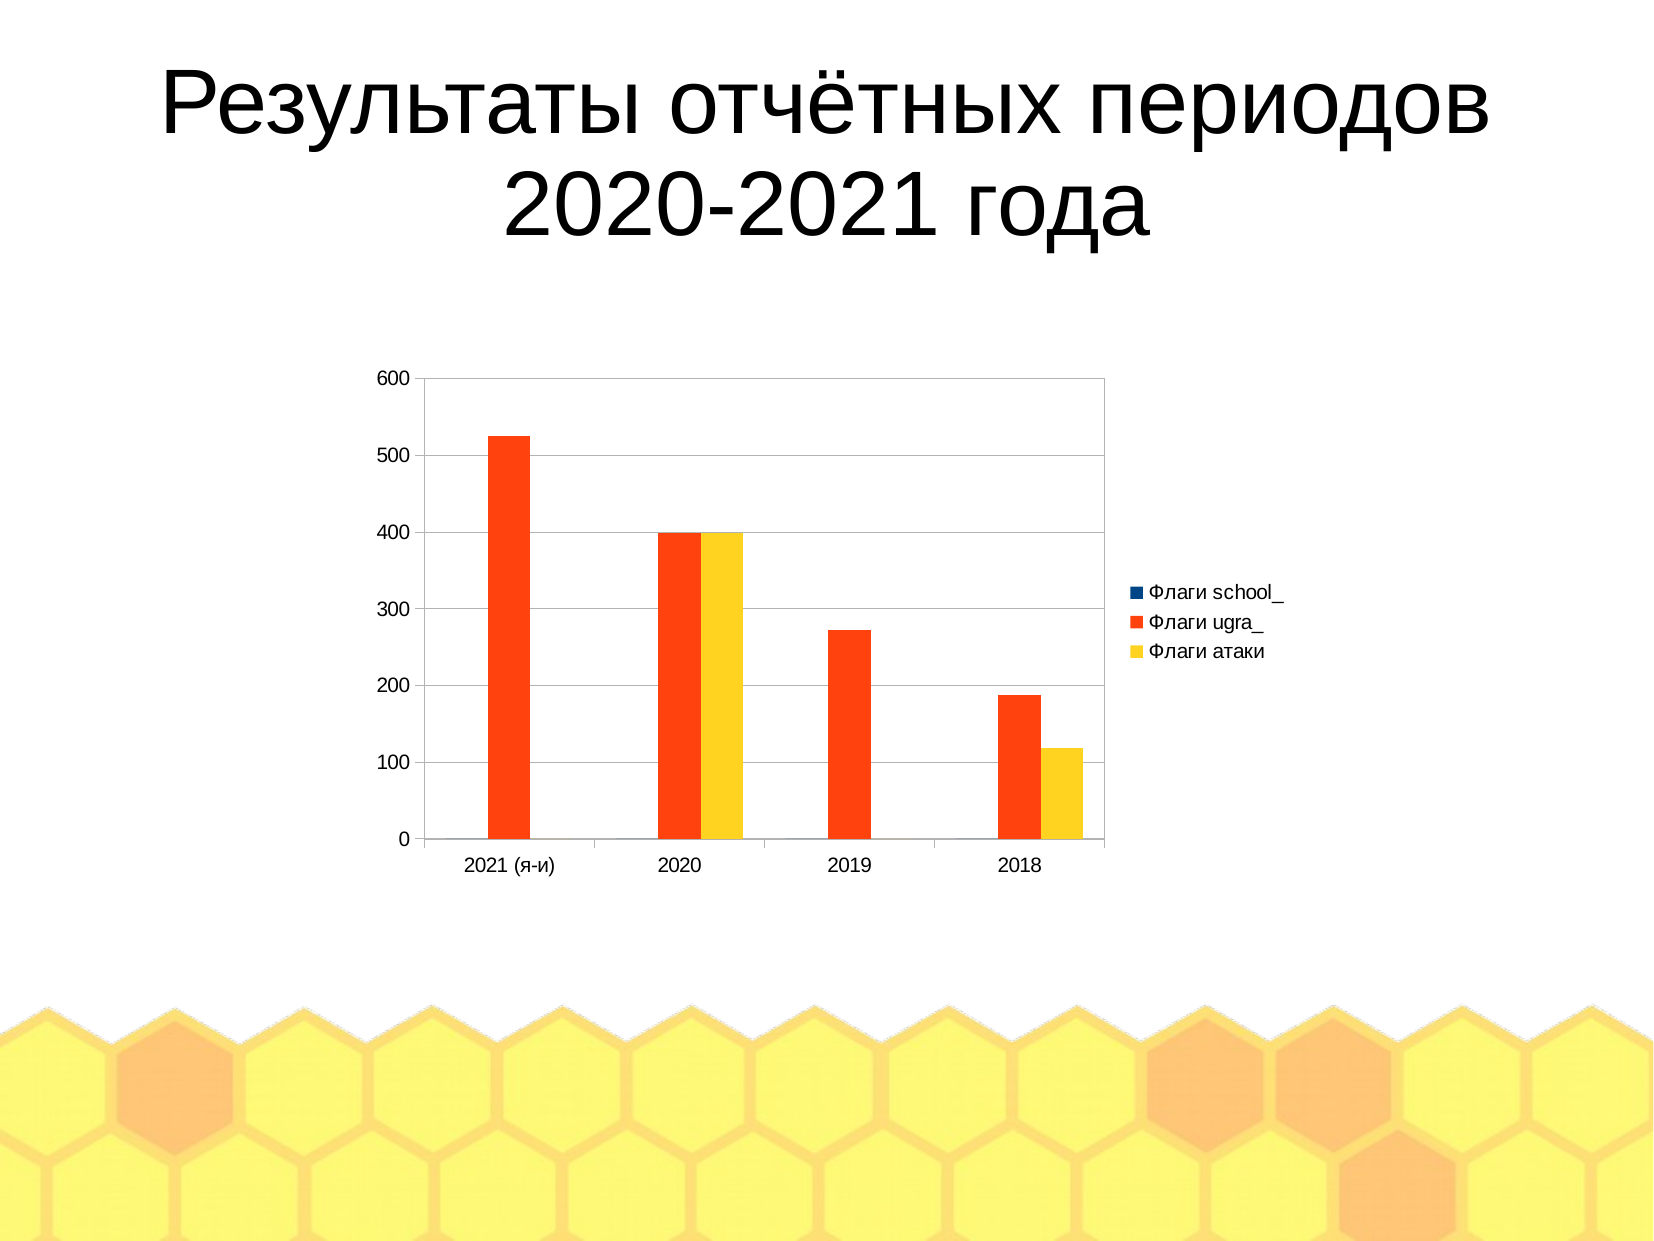

# Результаты отчётных периодов 2020-2021 года
### Chart
| Category | Флаги school_ | Флаги ugra_ | Флаги атаки |
|---|---|---|---|
| 2021 (я-и) | 0.0 | 526.0 | 0.0 |
| 2020 | 0.0 | 399.0 | 399.0 |
| 2019 | 0.0 | 272.0 | 0.0 |
| 2018 | 0.0 | 187.0 | 118.0 |